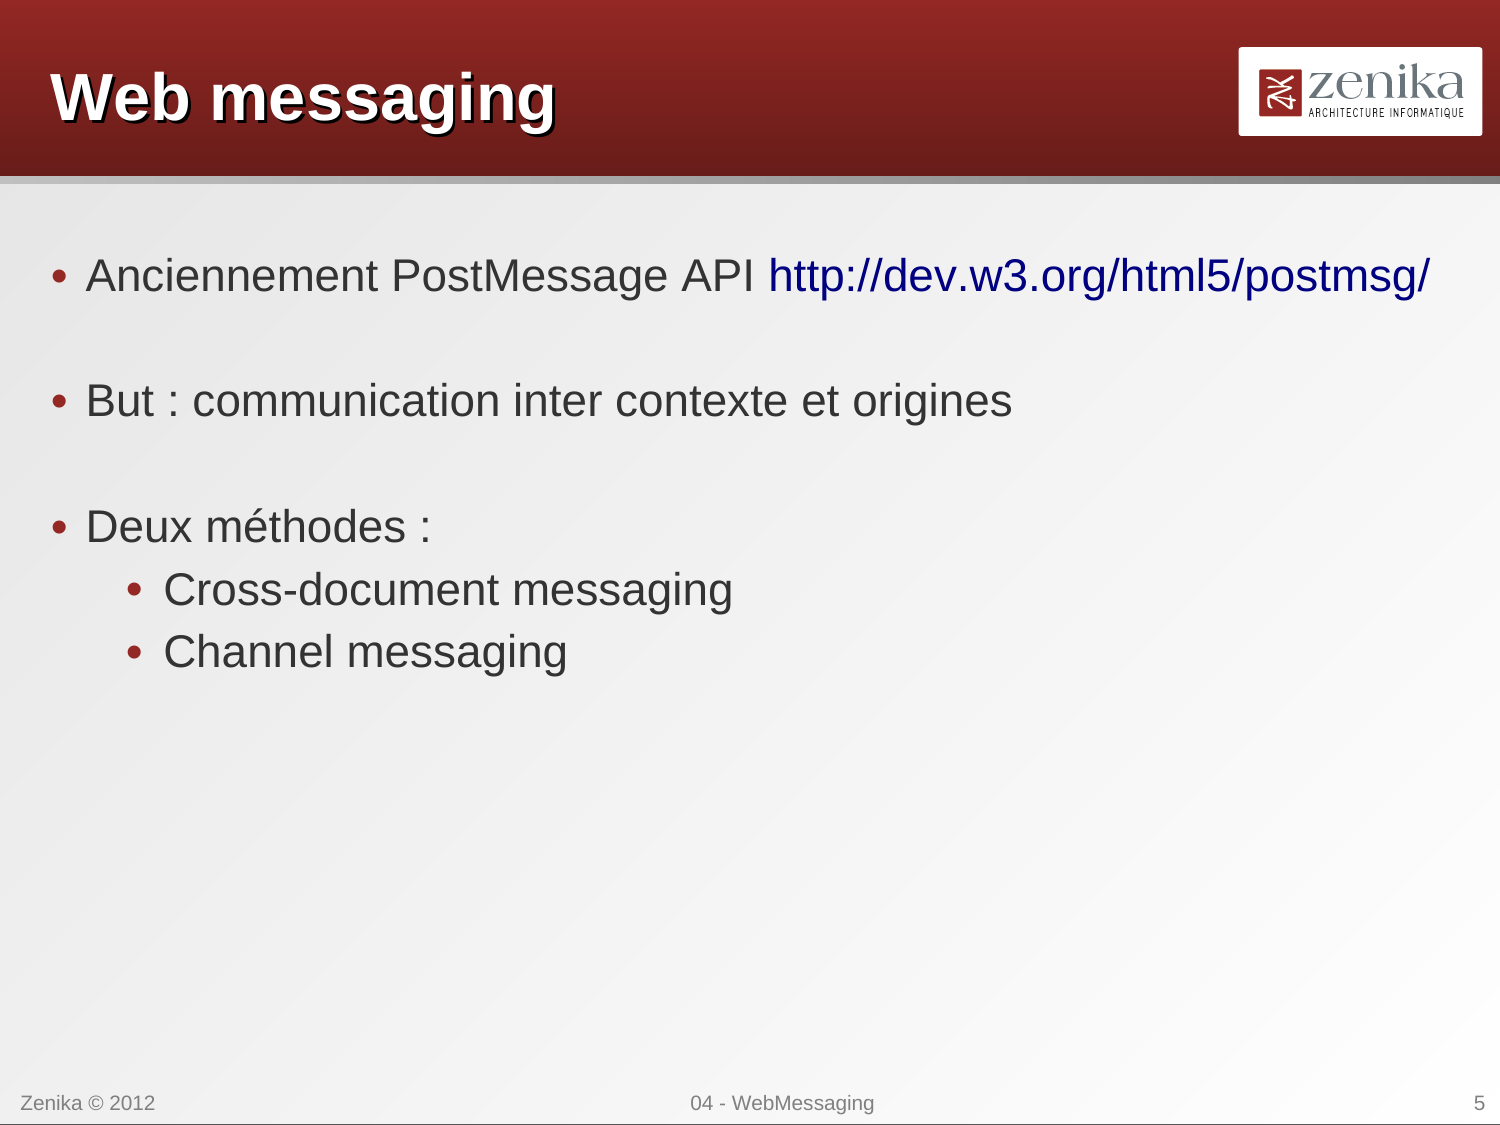

# Web messaging
Anciennement PostMessage API http://dev.w3.org/html5/postmsg/
But : communication inter contexte et origines
Deux méthodes :
Cross-document messaging
Channel messaging